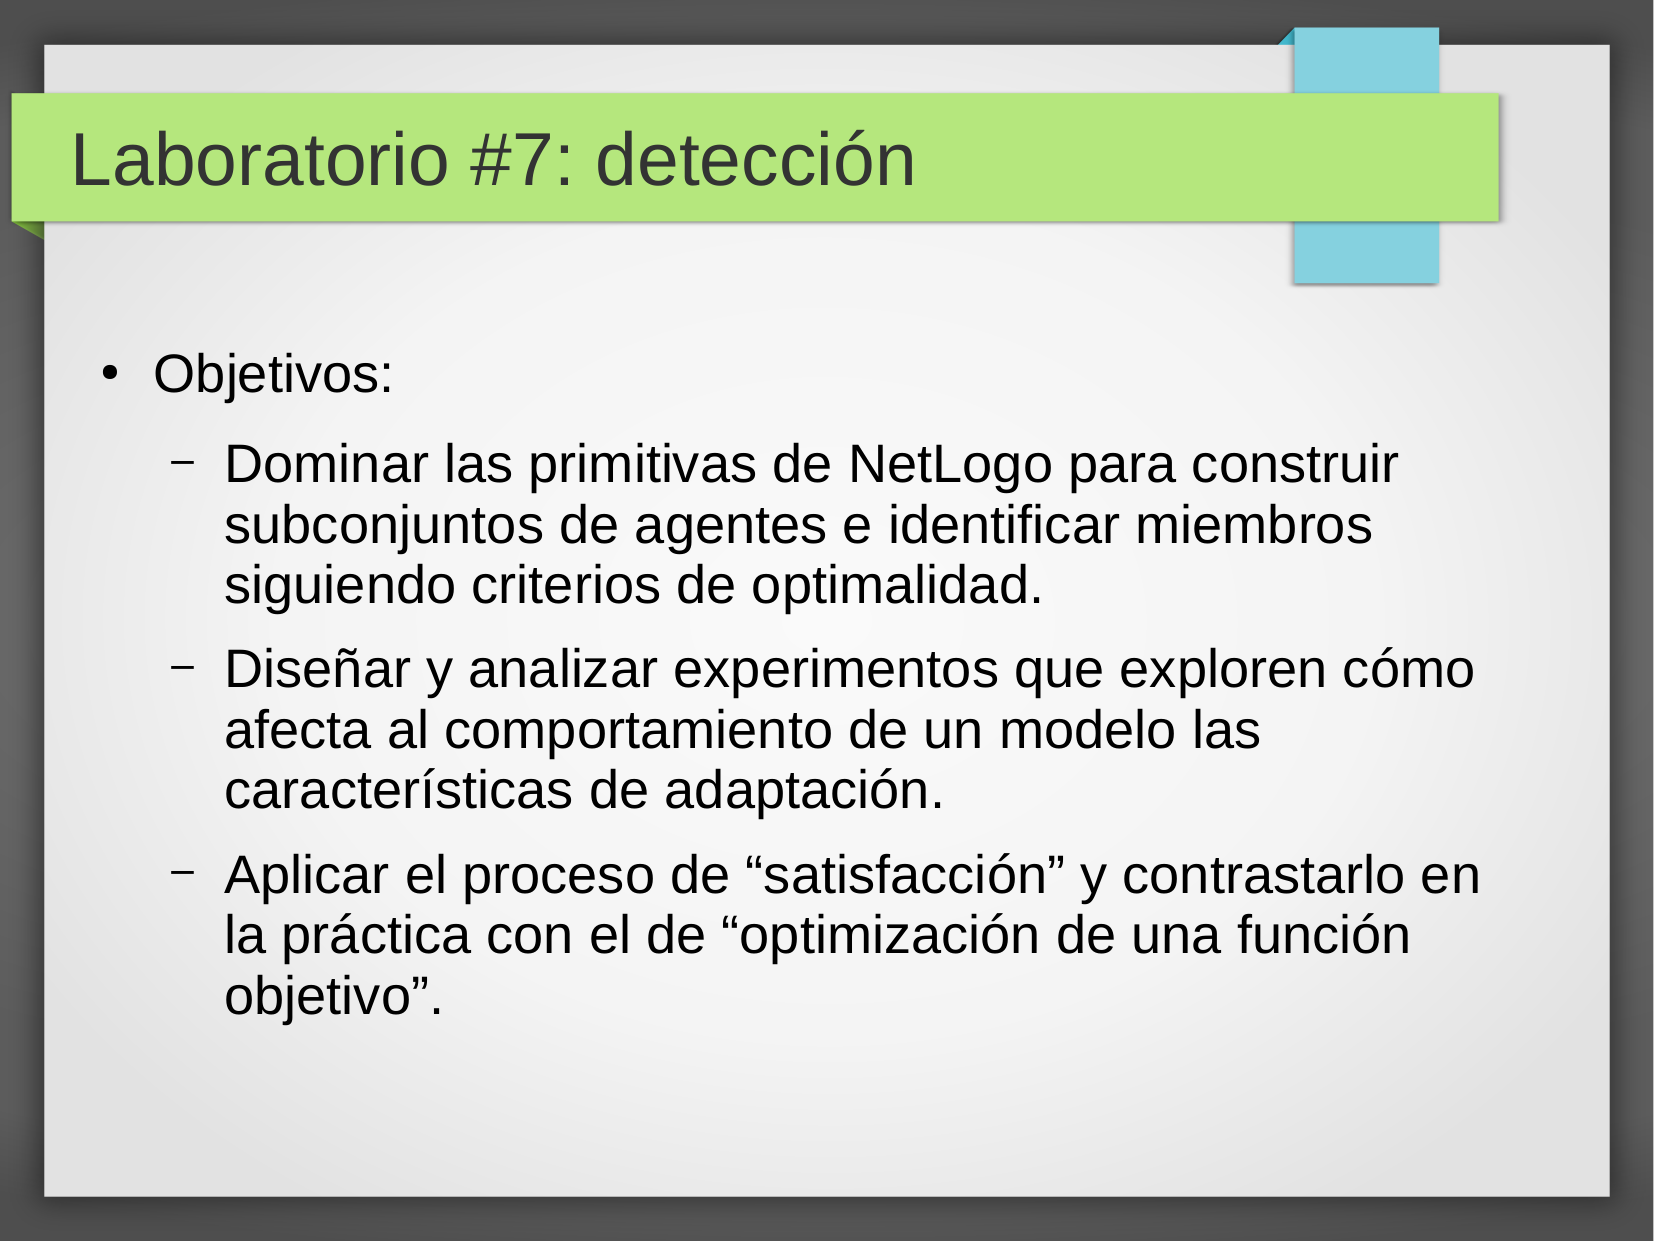

# Laboratorio #7: detección
Objetivos:
Dominar las primitivas de NetLogo para construir subconjuntos de agentes e identificar miembros siguiendo criterios de optimalidad.
Diseñar y analizar experimentos que exploren cómo afecta al comportamiento de un modelo las características de adaptación.
Aplicar el proceso de “satisfacción” y contrastarlo en la práctica con el de “optimización de una función objetivo”.